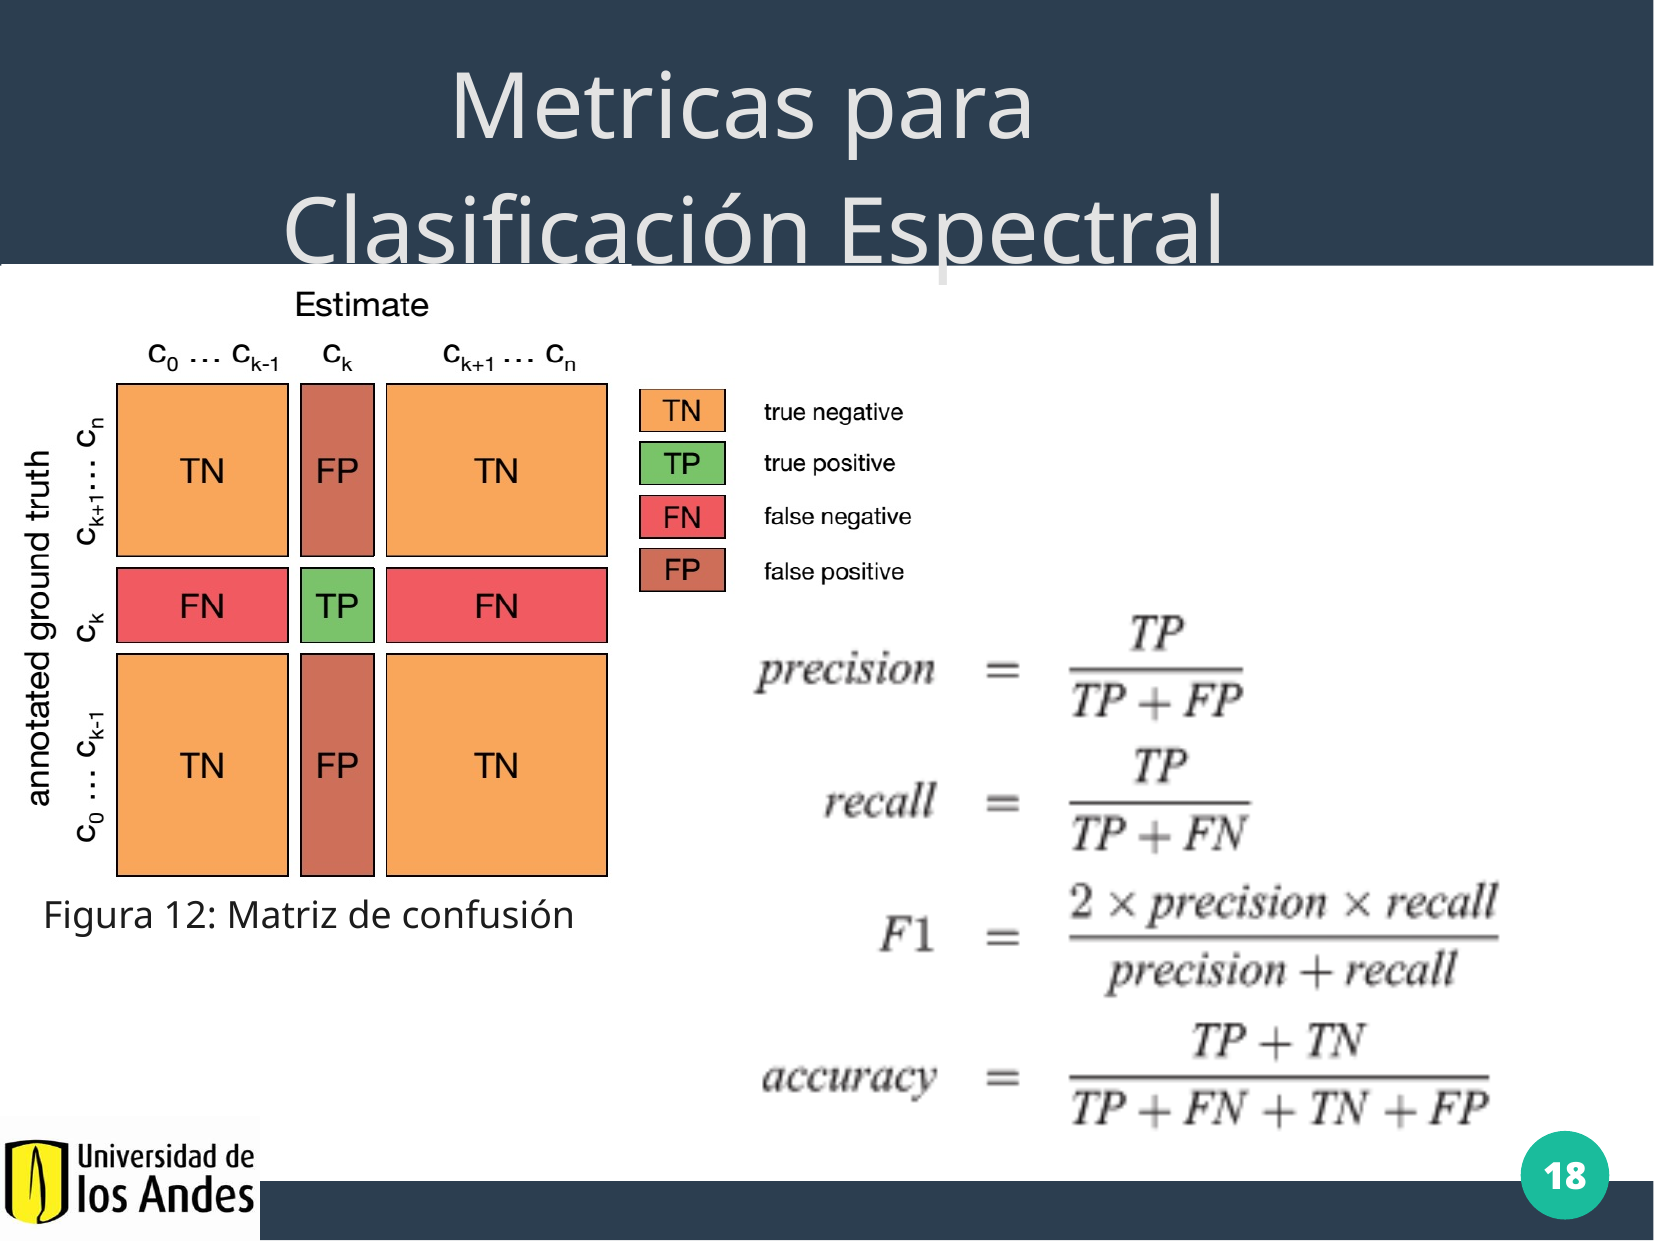

# Metricas para Clasificación Espectral
Figura 12: Matriz de confusión
18